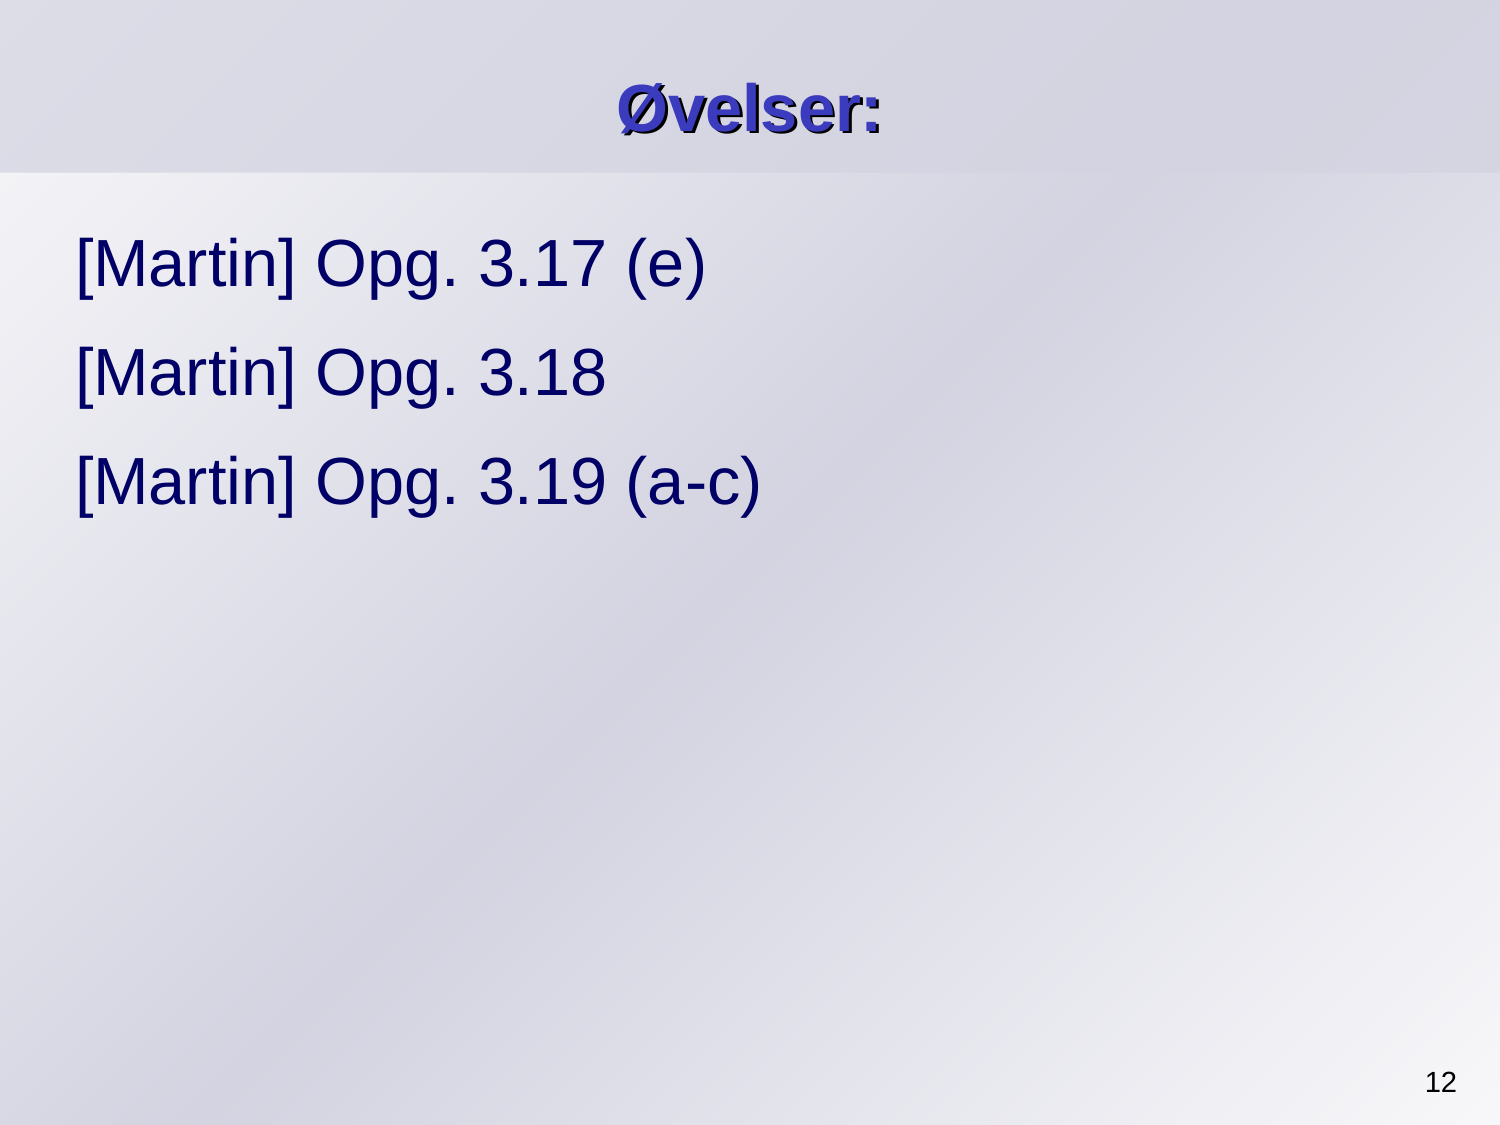

# Øvelser:
[Martin] Opg. 3.17 (e)
[Martin] Opg. 3.18
[Martin] Opg. 3.19 (a-c)
12